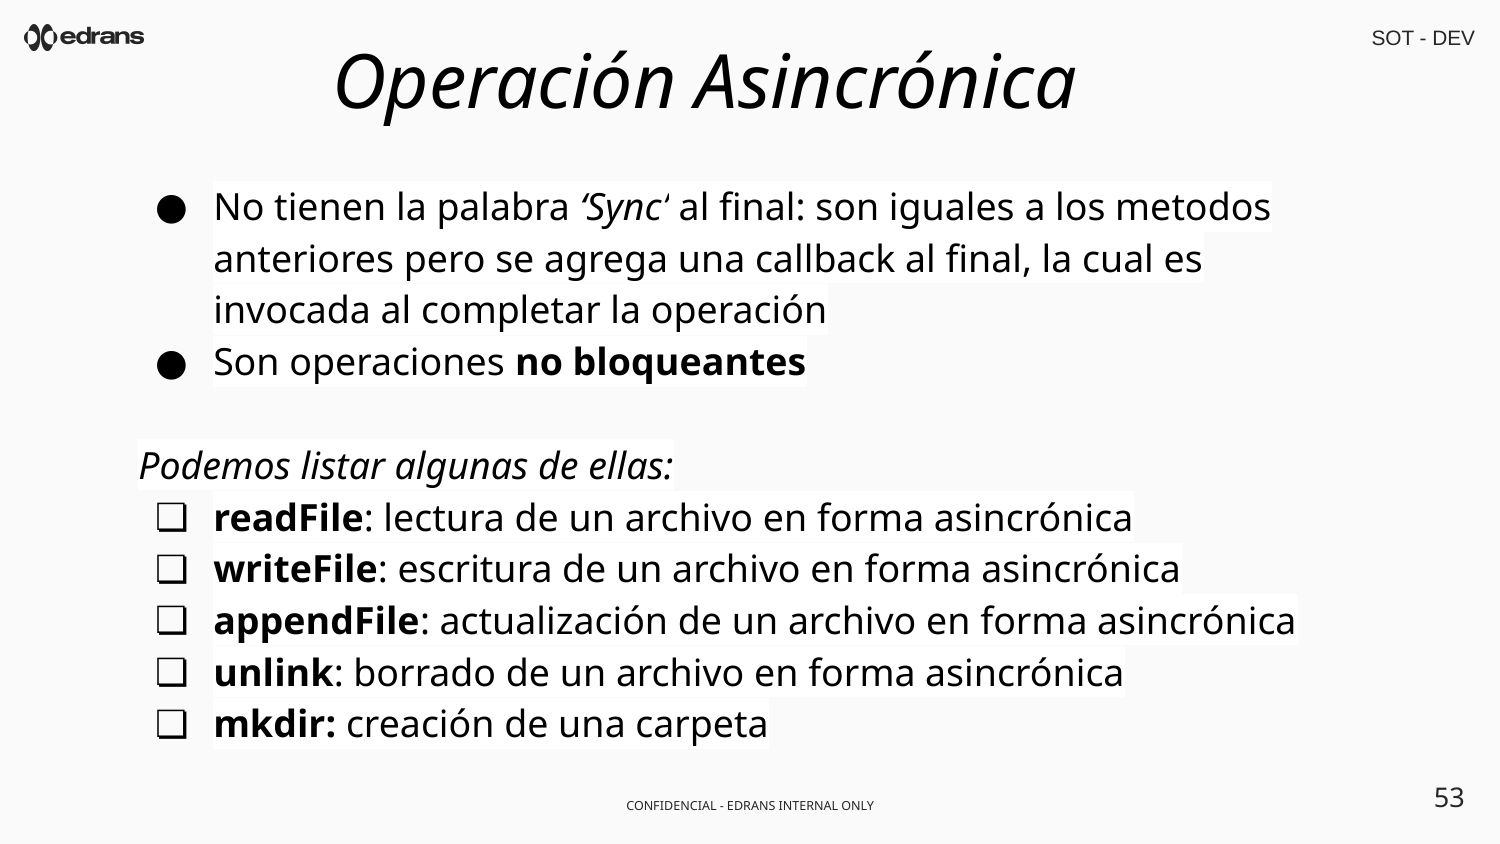

Operación Asincrónica
SOT - DEV
No tienen la palabra ‘Sync’ al final: son iguales a los metodos anteriores pero se agrega una callback al final, la cual es invocada al completar la operación
Son operaciones no bloqueantes
Podemos listar algunas de ellas:
readFile: lectura de un archivo en forma asincrónica
writeFile: escritura de un archivo en forma asincrónica
appendFile: actualización de un archivo en forma asincrónica
unlink: borrado de un archivo en forma asincrónica
mkdir: creación de una carpeta
CONFIDENCIAL - EDRANS INTERNAL ONLY